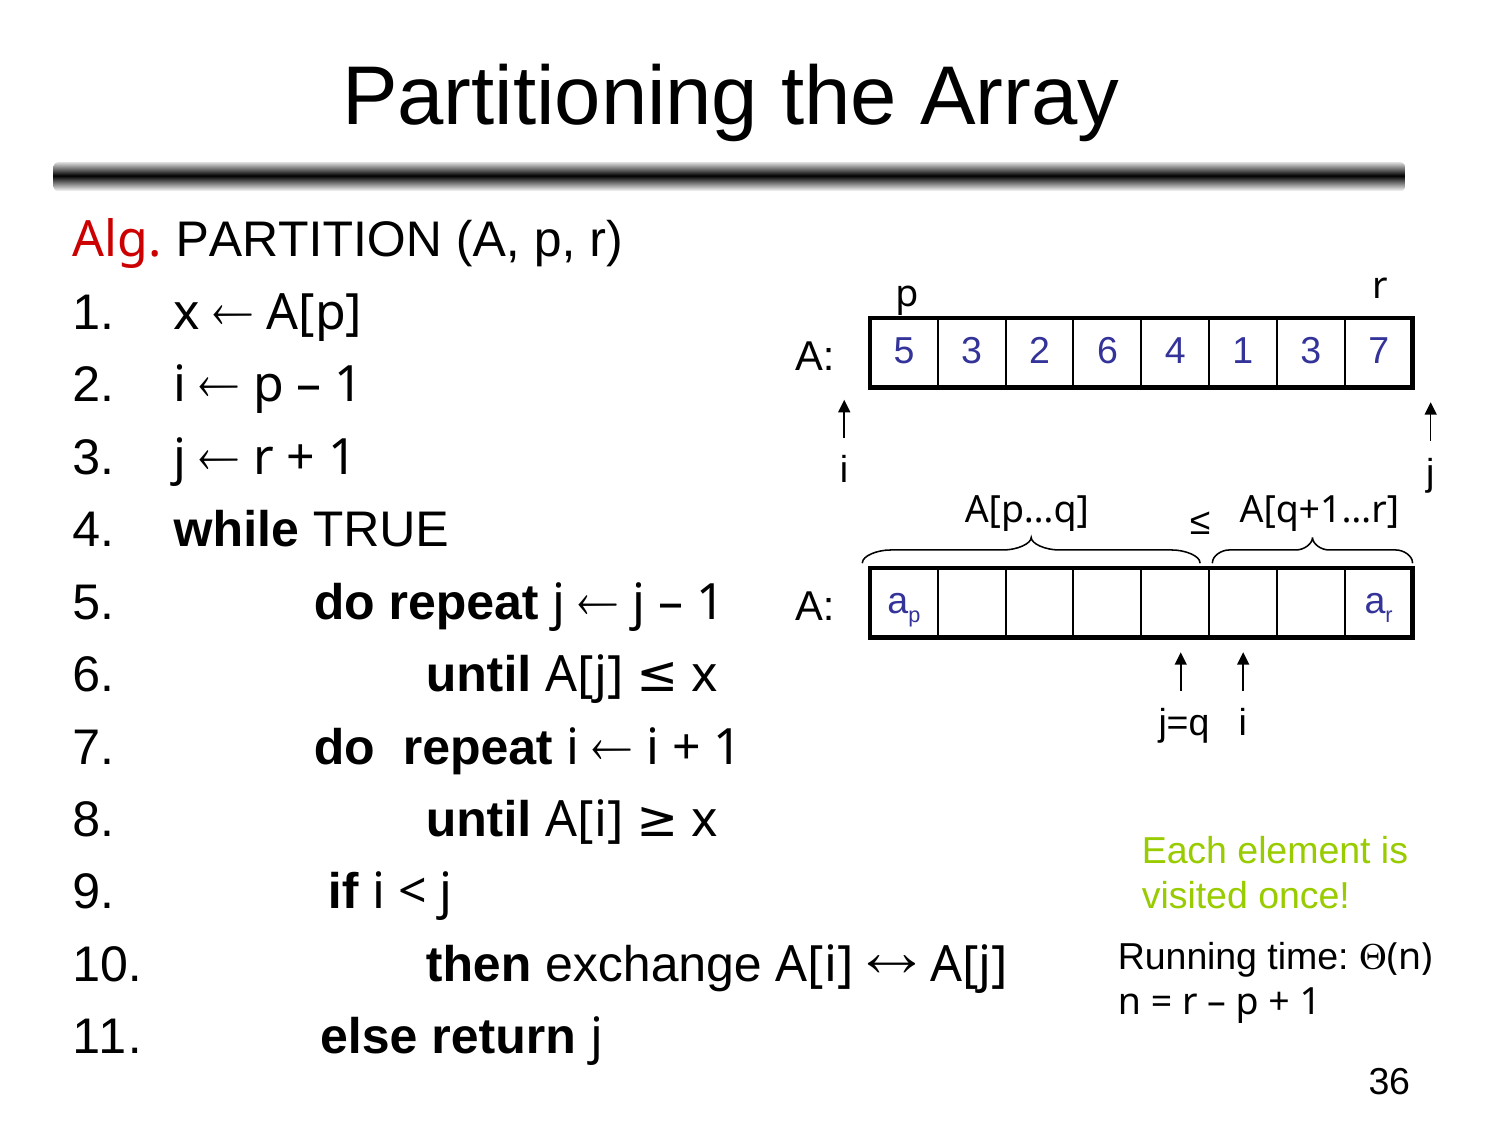

# Partitioning the Array
Alg. PARTITION (A, p, r)
 x  A[p]
 i  p – 1
 j  r + 1
 while TRUE
 do repeat j  j – 1
 until A[j] ≤ x
 do repeat i  i + 1
 until A[i] ≥ x
 if i < j
 then exchange A[i]  A[j]
 	 else return j
r
p
5
3
2
6
4
1
3
7
A:
i
j
A[p…q]
A[q+1…r]
≤
ap
ar
A:
j=q
i
Each element is
visited once!
Running time: (n)
n = r – p + 1
36